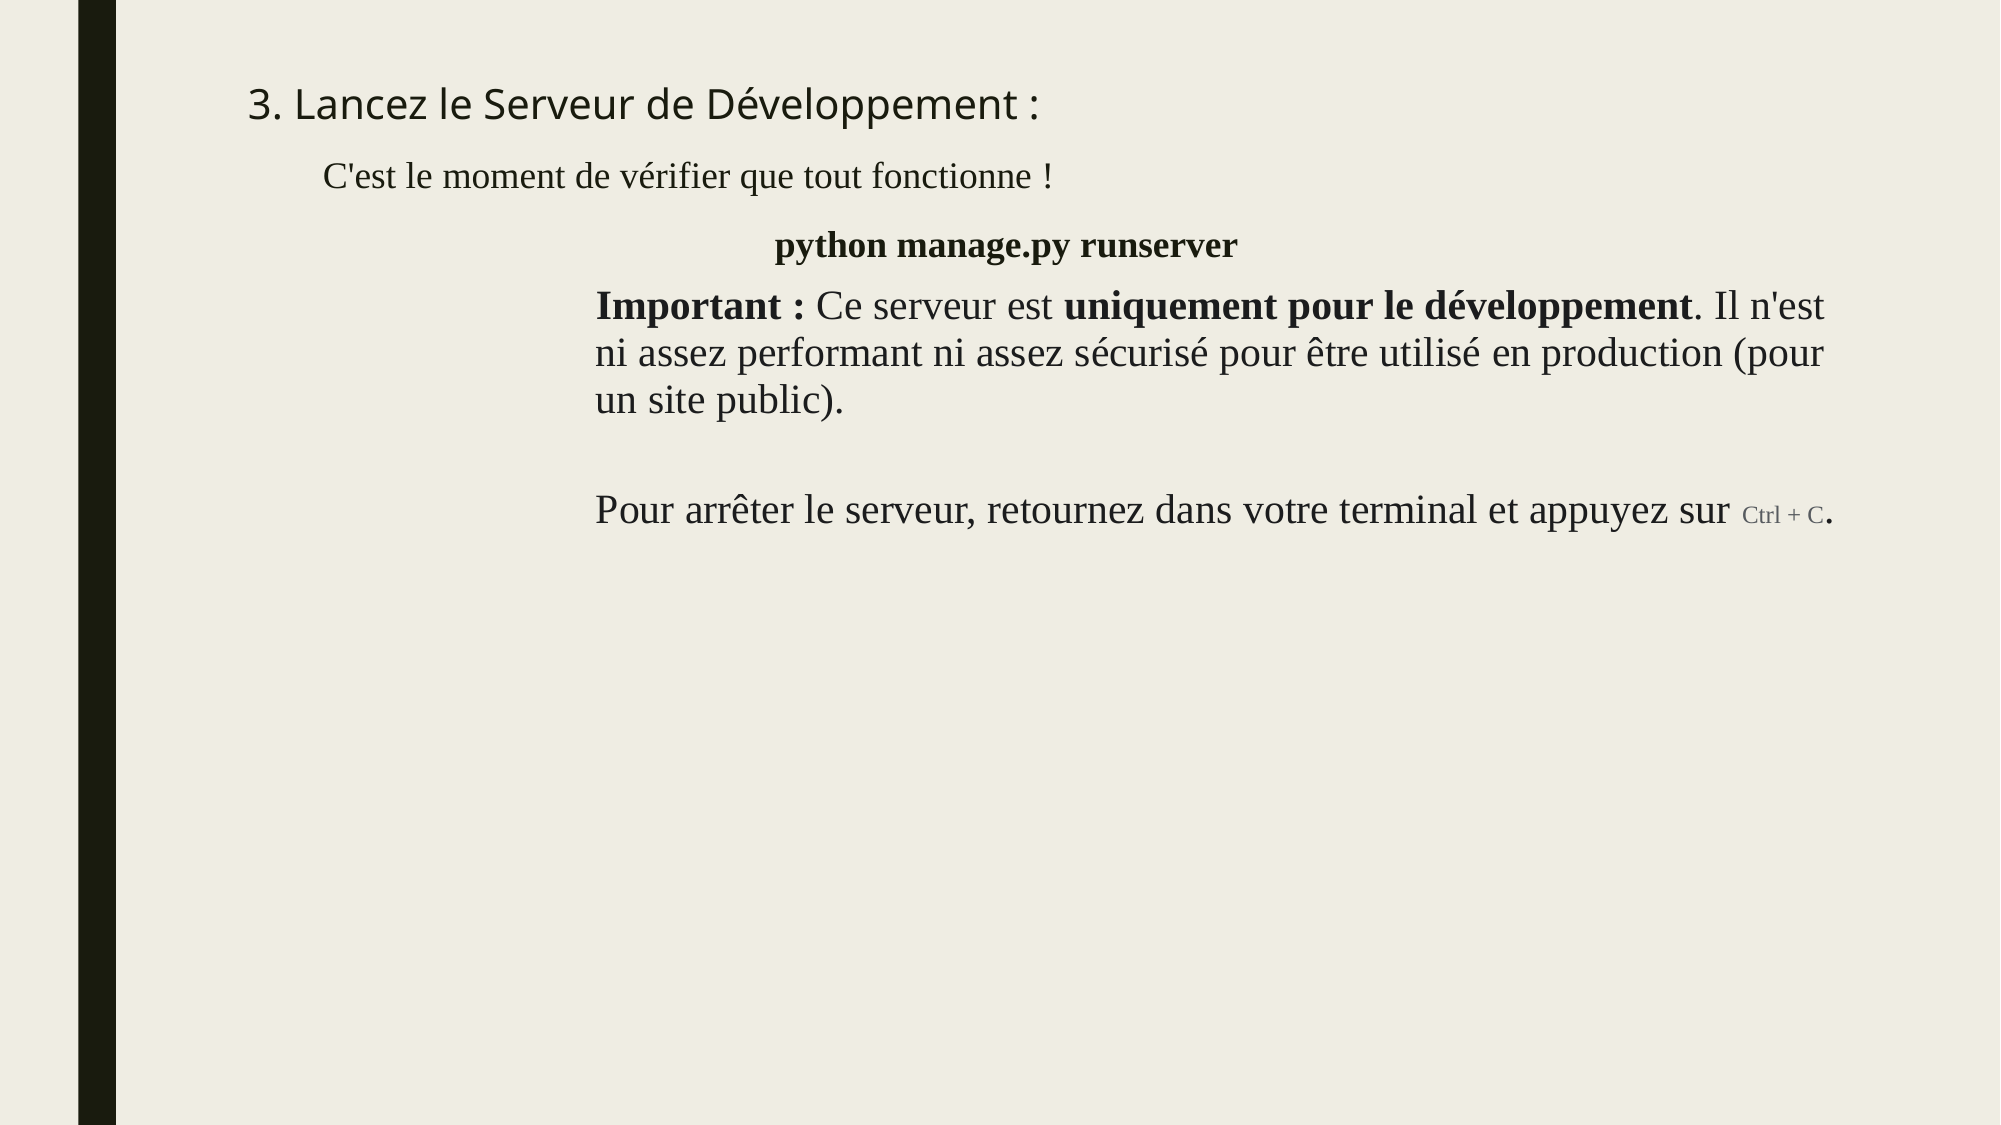

# 3. Lancez le Serveur de Développement :
	C'est le moment de vérifier que tout fonctionne !
python manage.py runserver
Important : Ce serveur est uniquement pour le développement. Il n'est ni assez performant ni assez sécurisé pour être utilisé en production (pour un site public).
Pour arrêter le serveur, retournez dans votre terminal et appuyez sur Ctrl + C.